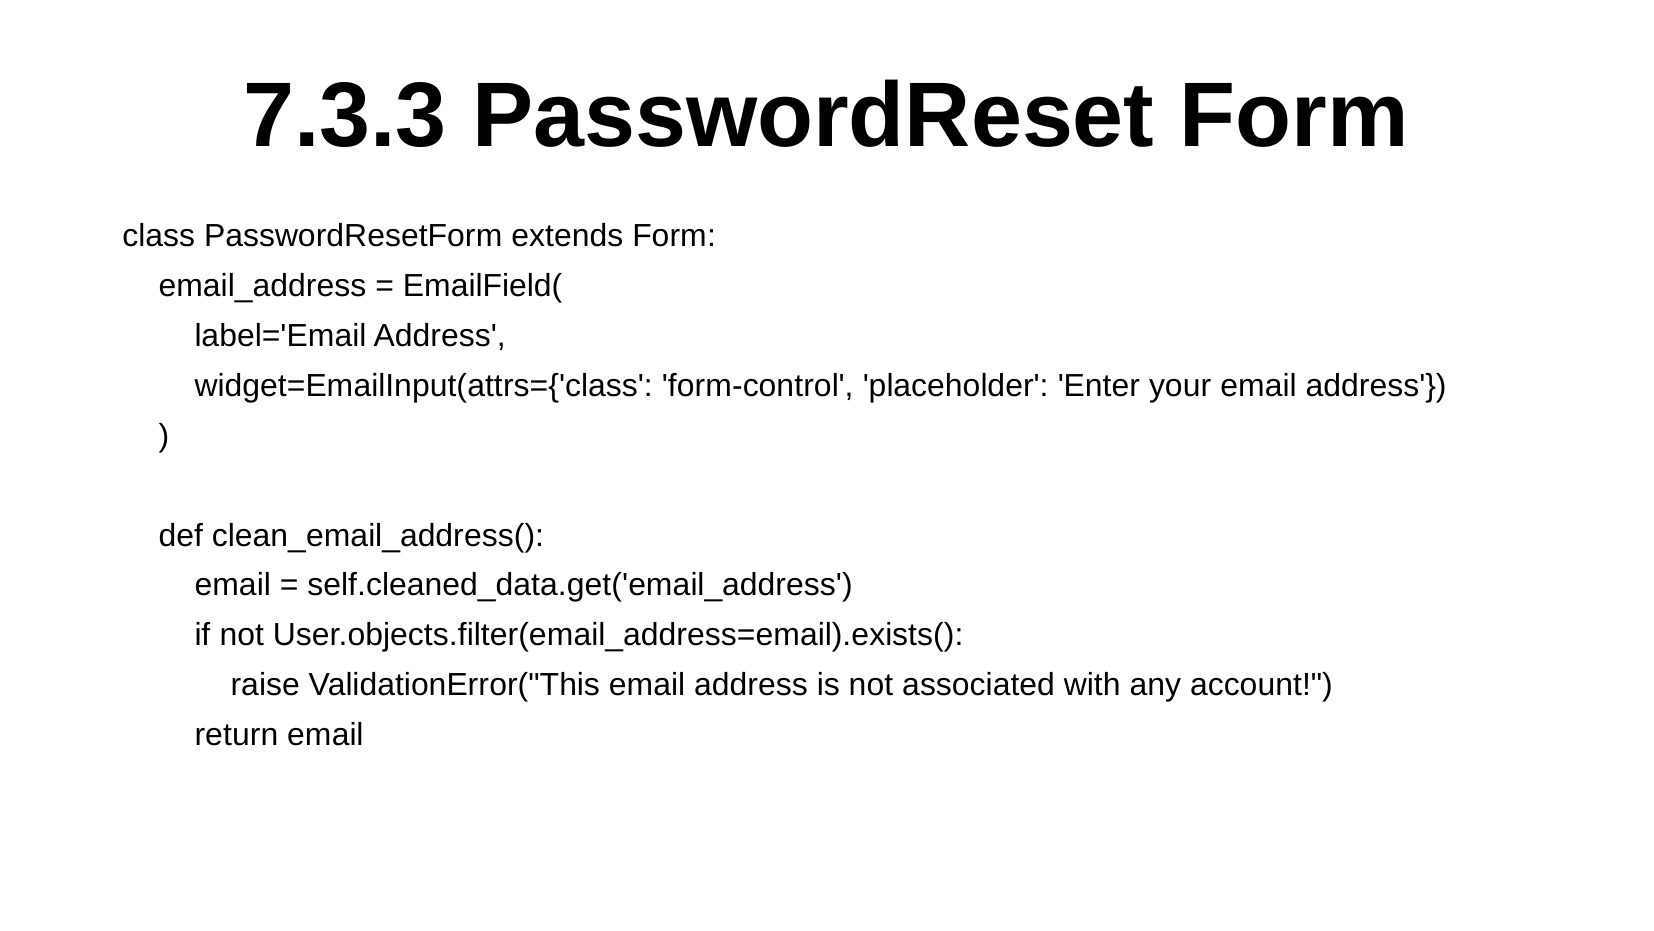

# 7.3.3 PasswordReset Form
class PasswordResetForm extends Form:
 email_address = EmailField(
 label='Email Address',
 widget=EmailInput(attrs={'class': 'form-control', 'placeholder': 'Enter your email address'})
 )
 def clean_email_address():
 email = self.cleaned_data.get('email_address')
 if not User.objects.filter(email_address=email).exists():
 raise ValidationError("This email address is not associated with any account!")
 return email